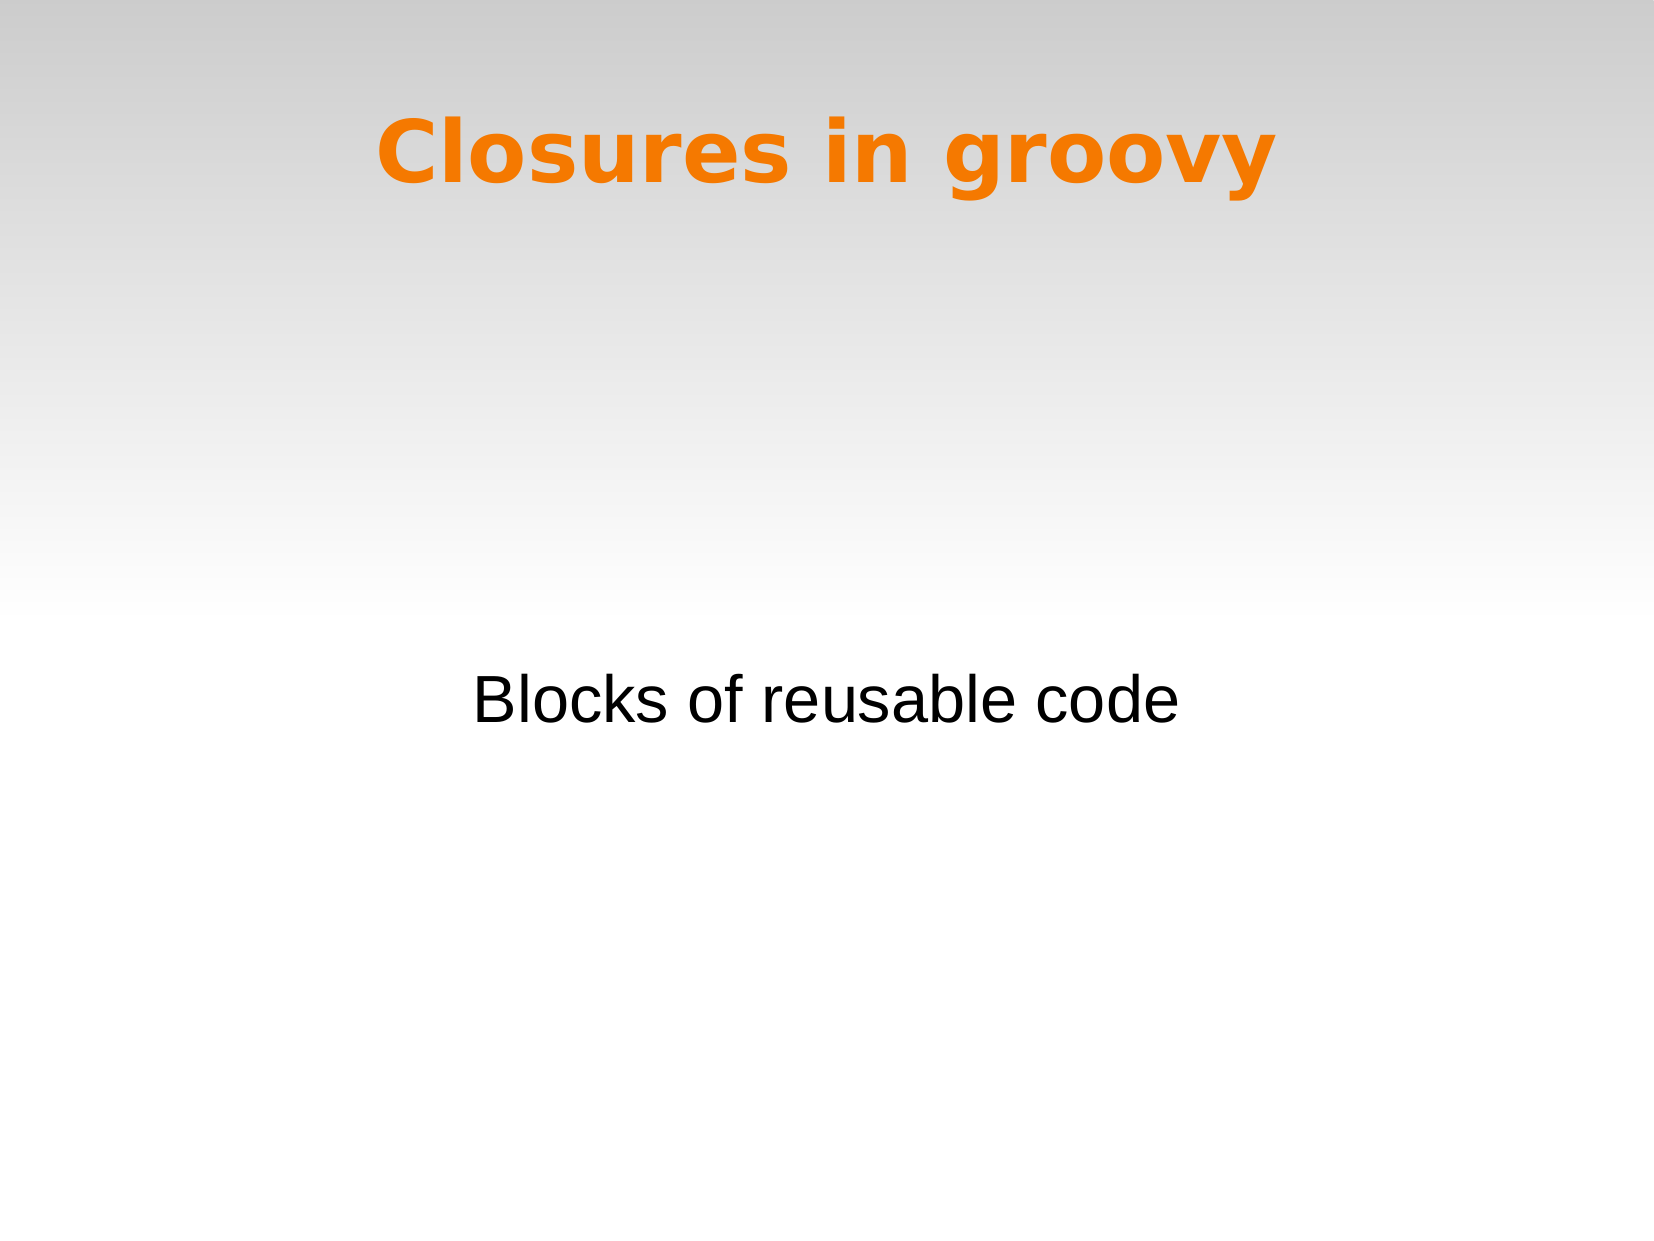

# Closures in groovy
Blocks of reusable code